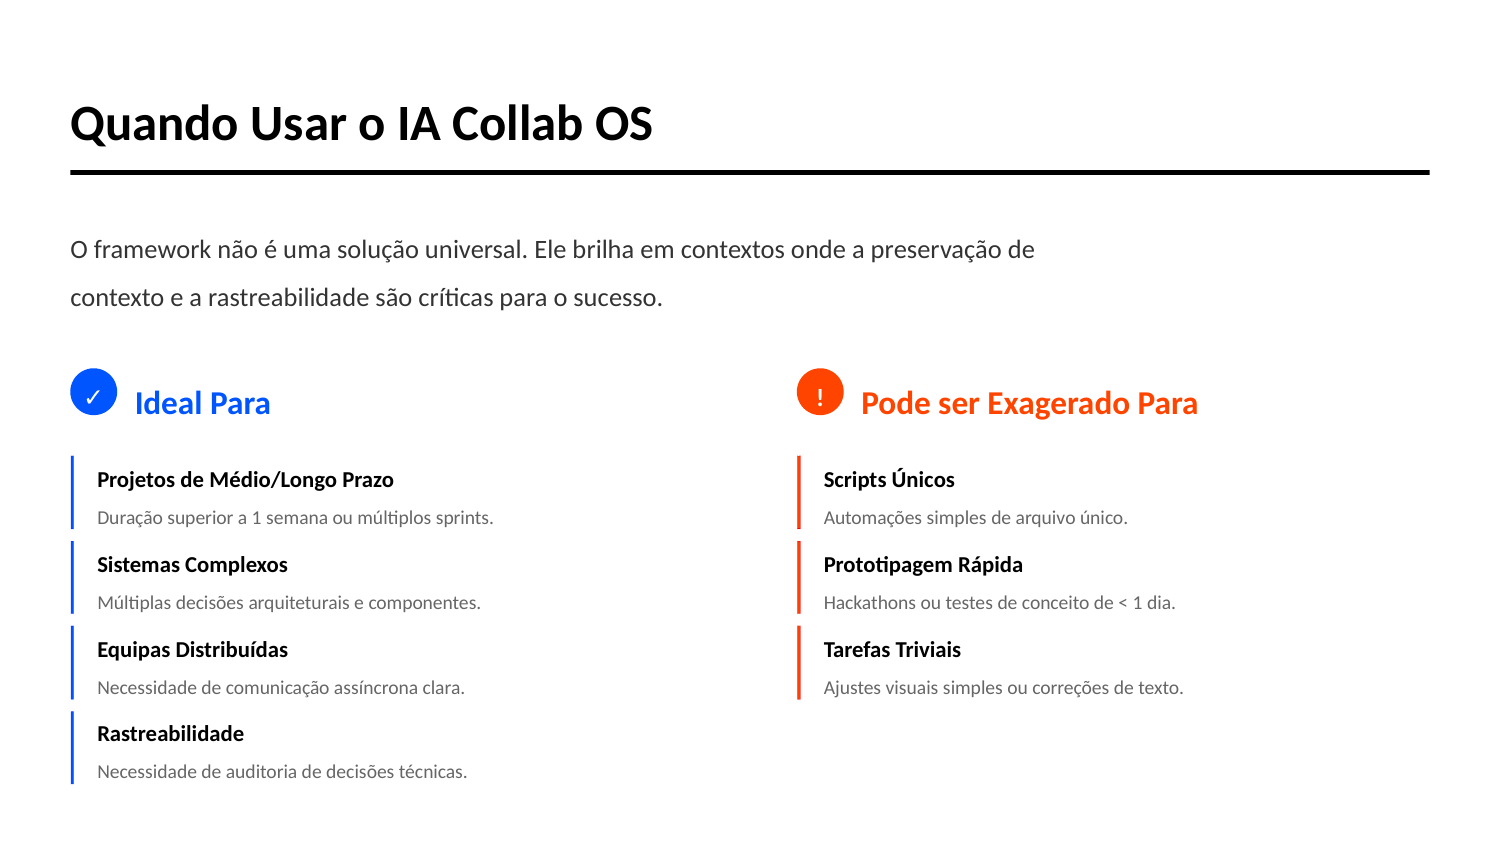

Quando Usar o IA Collab OS
O framework não é uma solução universal. Ele brilha em contextos onde a preservação de contexto e a rastreabilidade são críticas para o sucesso.
Ideal Para
Pode ser Exagerado Para
✓
!
Projetos de Médio/Longo Prazo
Scripts Únicos
Duração superior a 1 semana ou múltiplos sprints.
Automações simples de arquivo único.
Sistemas Complexos
Prototipagem Rápida
Múltiplas decisões arquiteturais e componentes.
Hackathons ou testes de conceito de < 1 dia.
Equipas Distribuídas
Tarefas Triviais
Necessidade de comunicação assíncrona clara.
Ajustes visuais simples ou correções de texto.
Rastreabilidade
Necessidade de auditoria de decisões técnicas.